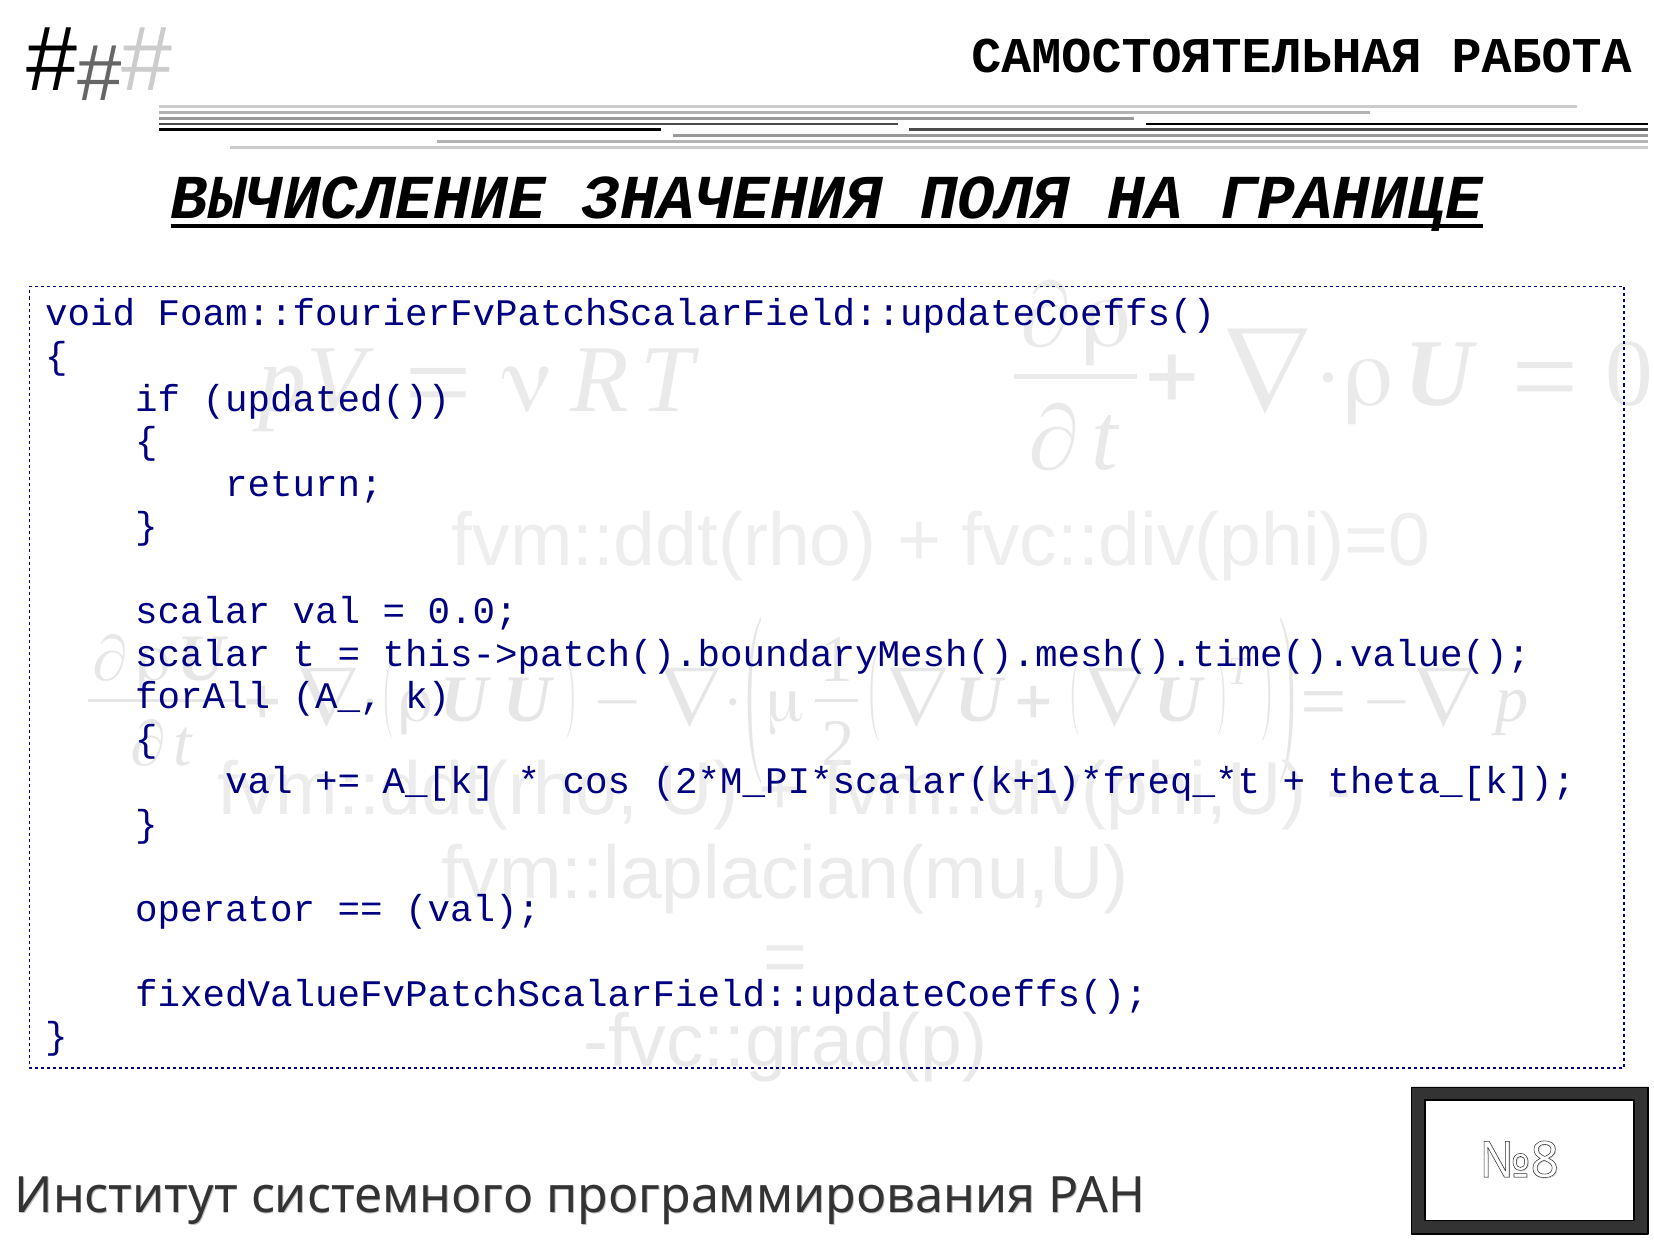

# ВЫЧИСЛЕНИЕ ЗНАЧЕНИЯ ПОЛЯ НА ГРАНИЦЕ
void Foam::fourierFvPatchScalarField::updateCoeffs()
{
 if (updated())
 {
 return;
 }
 scalar val = 0.0;
 scalar t = this->patch().boundaryMesh().mesh().time().value();
 forAll (A_, k)
 {
 val += A_[k] * cos (2*M_PI*scalar(k+1)*freq_*t + theta_[k]);
 }
 operator == (val);
 fixedValueFvPatchScalarField::updateCoeffs();
}